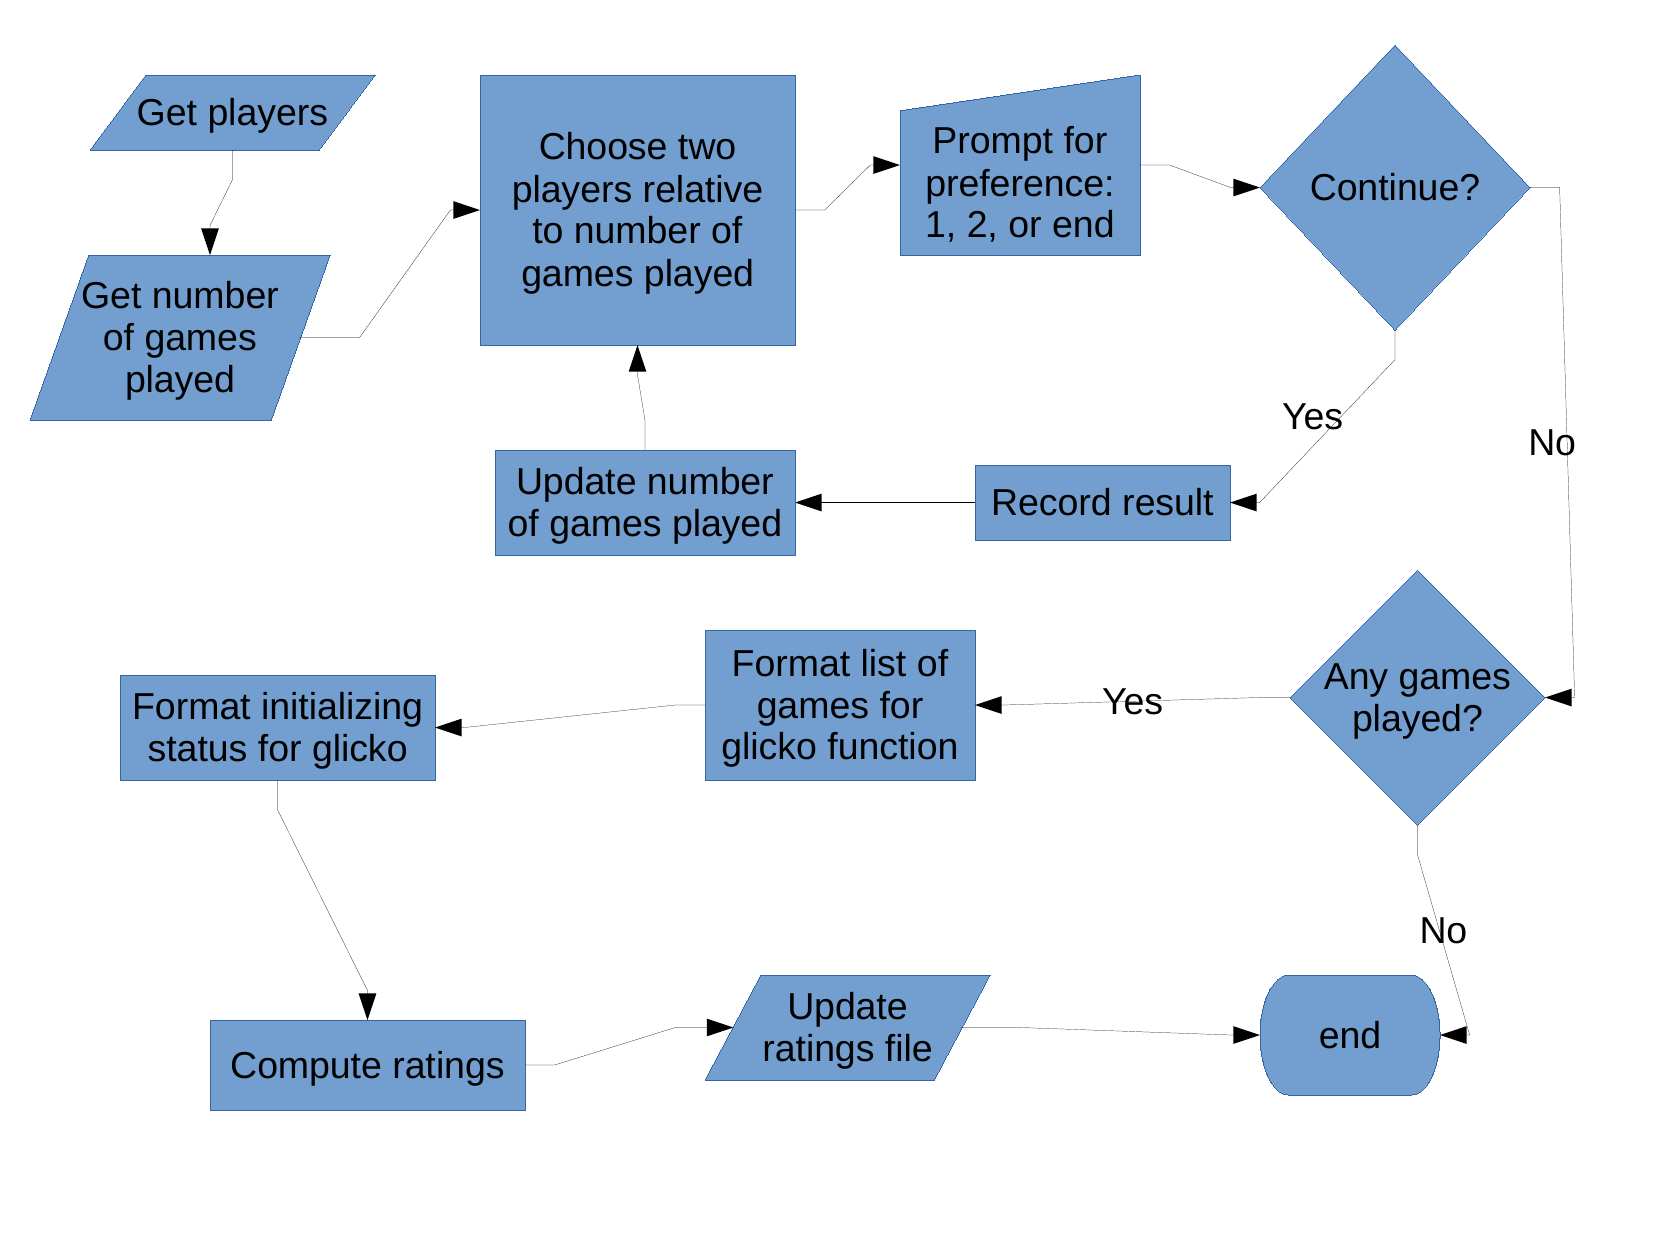

Continue?
Get players
Choose two
players relative
to number of
games played
Prompt for
preference:
1, 2, or end
Get number
of games
played
Update number
of games played
Record result
Any games
played?
Format list of
games for
glicko function
Format initializing
status for glicko
Update
ratings file
end
Compute ratings